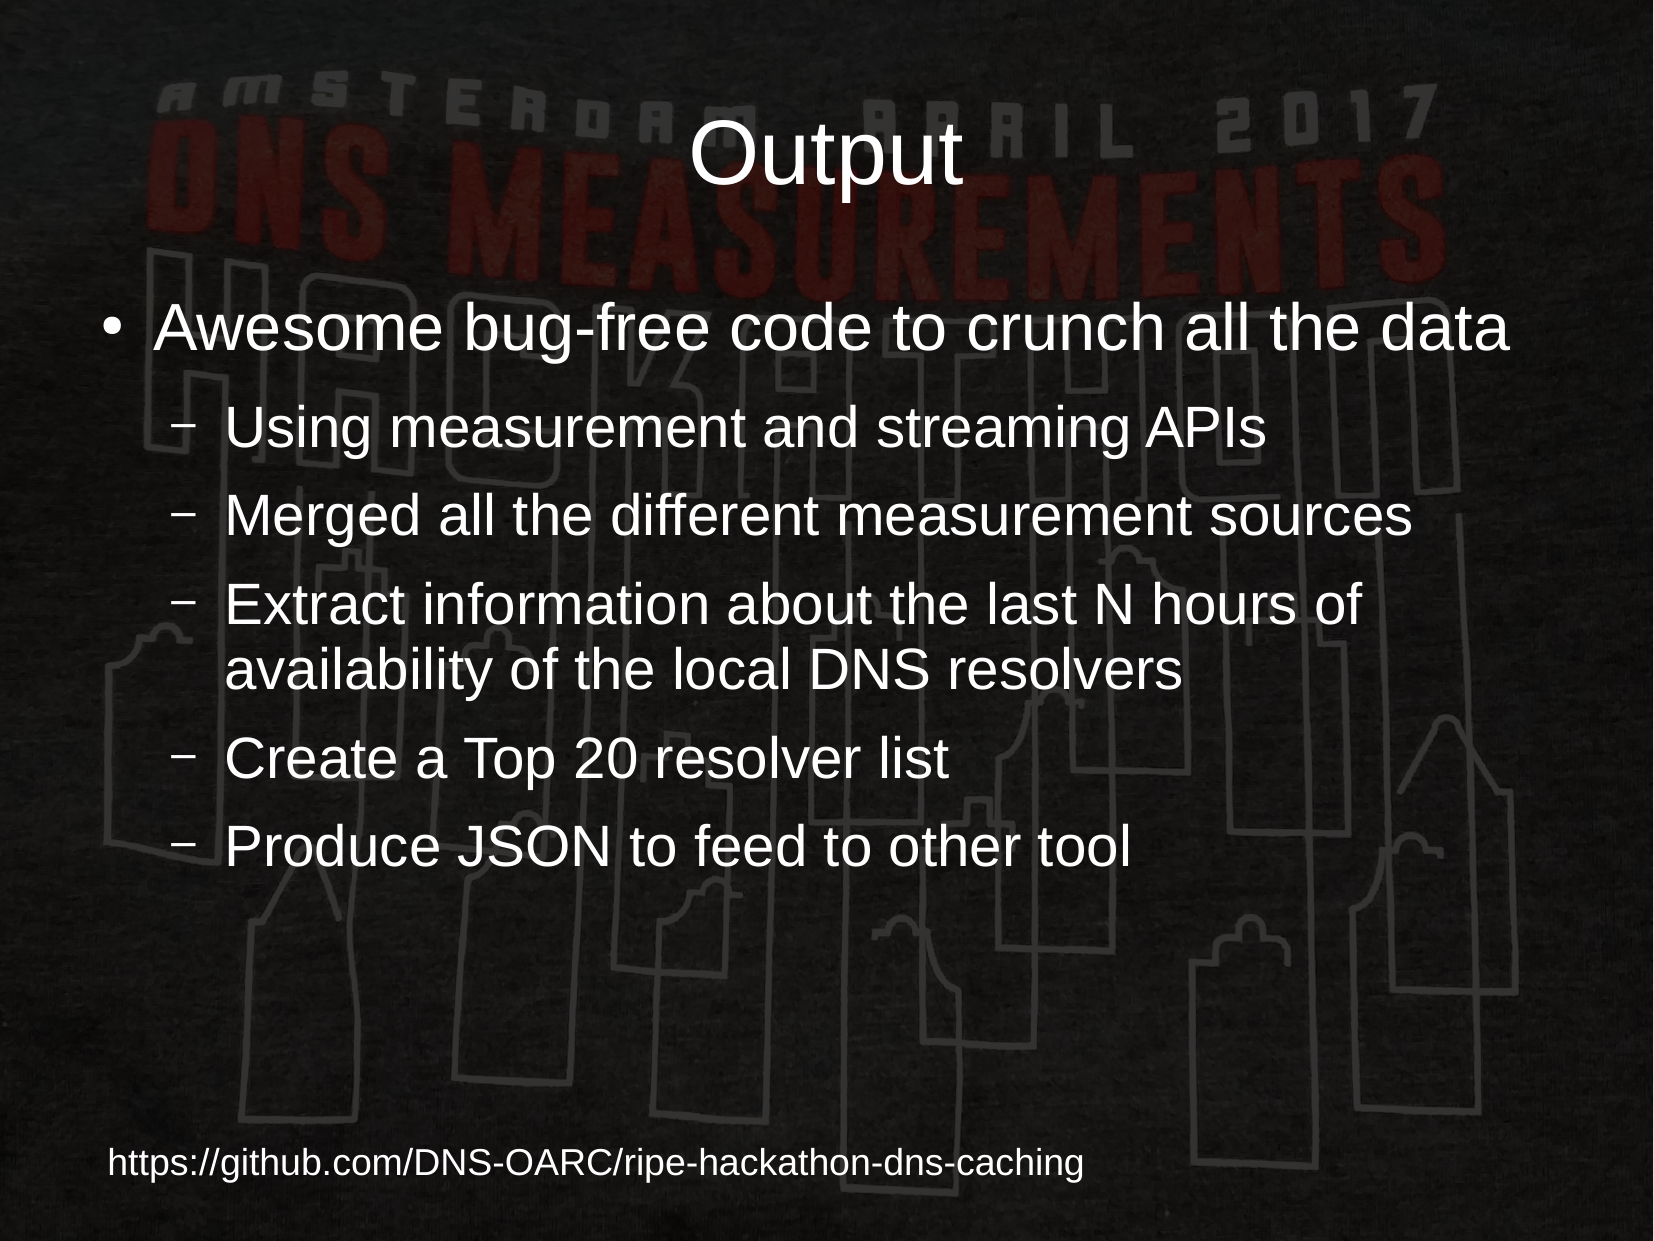

# Output
Awesome bug-free code to crunch all the data
Using measurement and streaming APIs
Merged all the different measurement sources
Extract information about the last N hours of availability of the local DNS resolvers
Create a Top 20 resolver list
Produce JSON to feed to other tool
https://github.com/DNS-OARC/ripe-hackathon-dns-caching